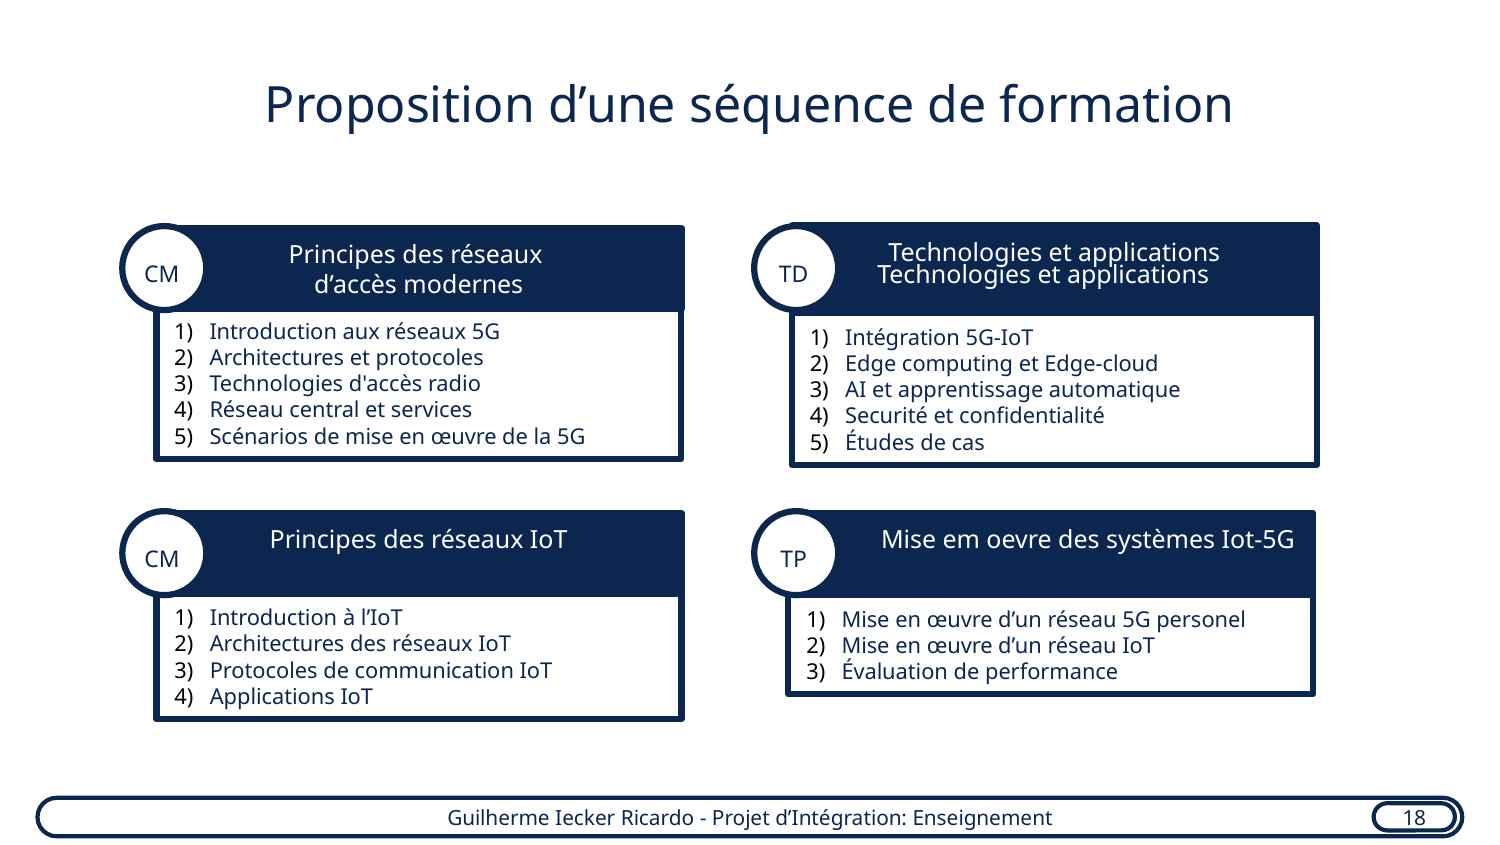

# Proposition d’une séquence de formation
Technologies et applications
Principes des réseaux
d’accès modernes
Technologies et applications
CM
TD
Introduction aux réseaux 5G
Architectures et protocoles
Technologies d'accès radio
Réseau central et services
Scénarios de mise en œuvre de la 5G
Intégration 5G-IoT
Edge computing et Edge-cloud
AI et apprentissage automatique
Securité et confidentialité
Études de cas
Principes des réseaux IoT
Mise em oevre des systèmes Iot-5G
CM
TP
Introduction à l’IoT
Architectures des réseaux IoT
Protocoles de communication IoT
Applications IoT
Mise en œuvre d’un réseau 5G personel
Mise en œuvre d’un réseau IoT
Évaluation de performance
Guilherme Iecker Ricardo - Projet d’Intégration: Enseignement
18